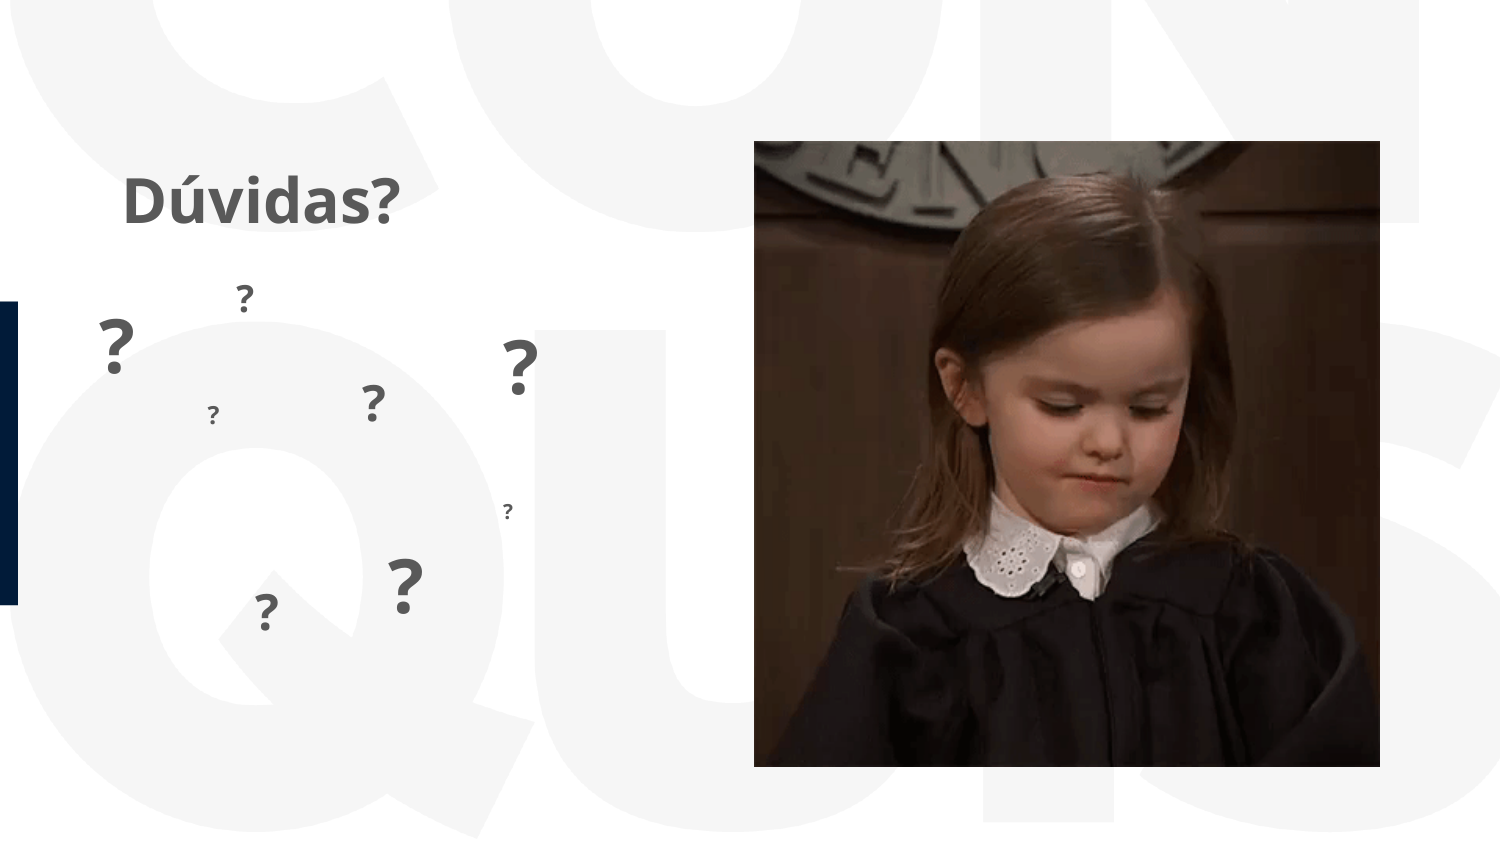

Dúvidas?
#
?
?
?
?
?
?
?
?